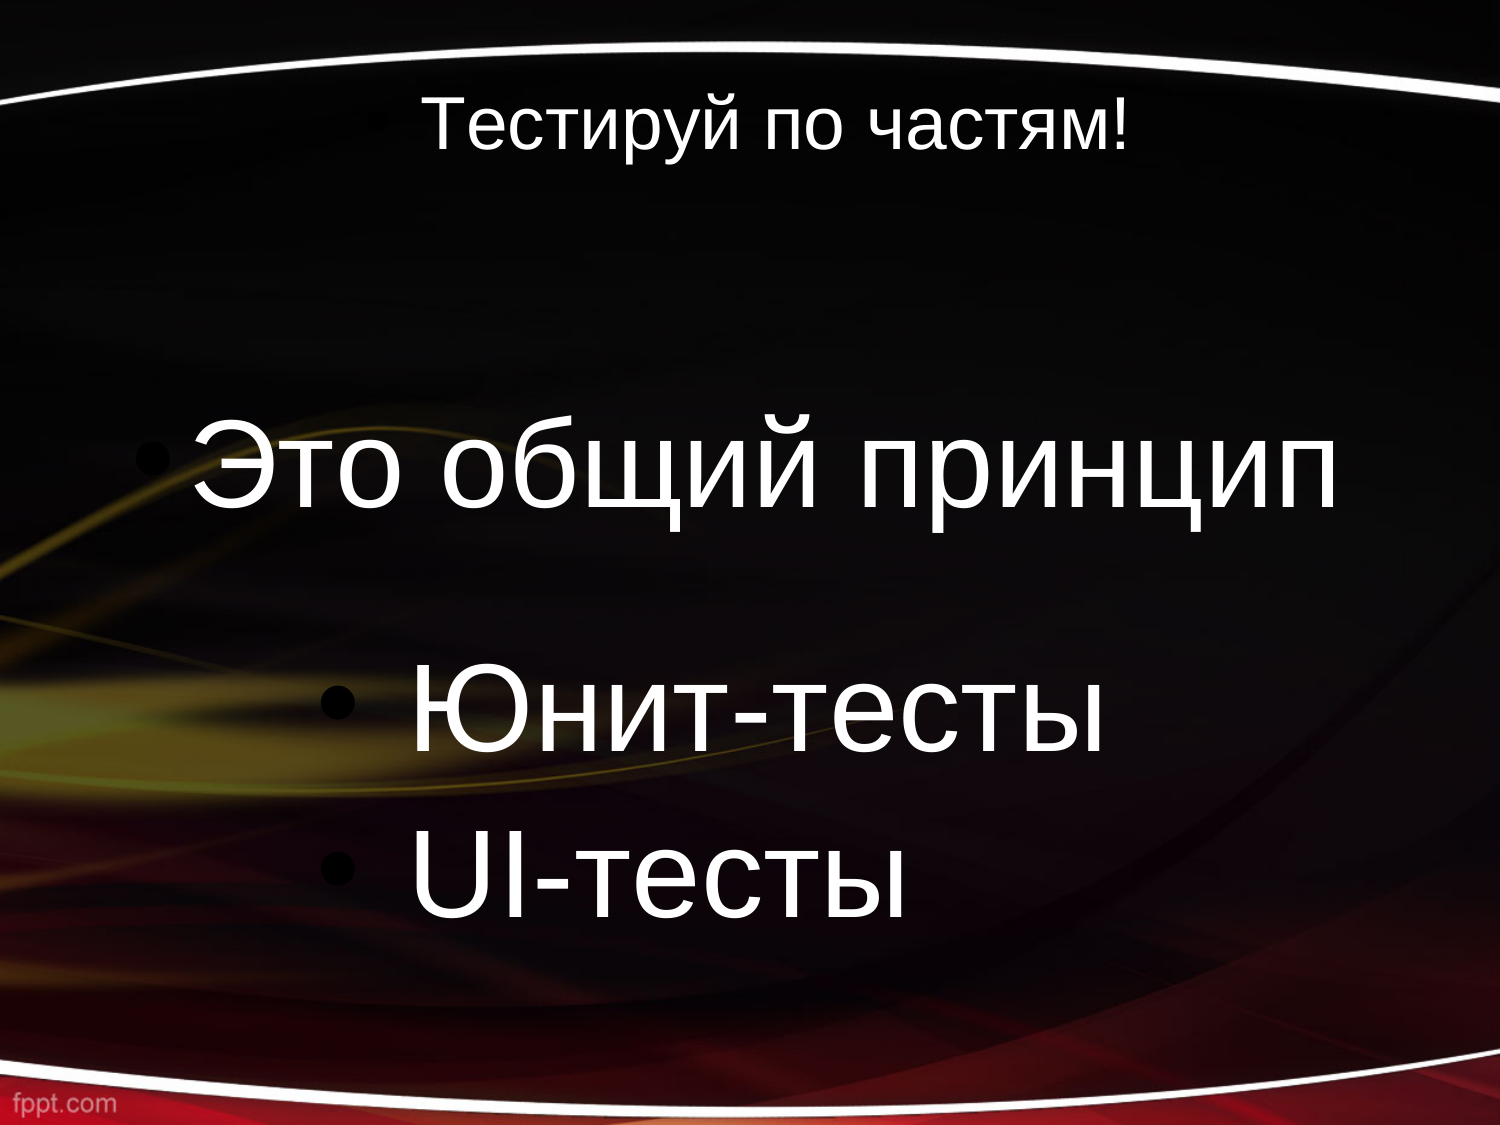

# Тестируй по частям!
Это общий принцип
 Юнит-тесты
 UI-тесты